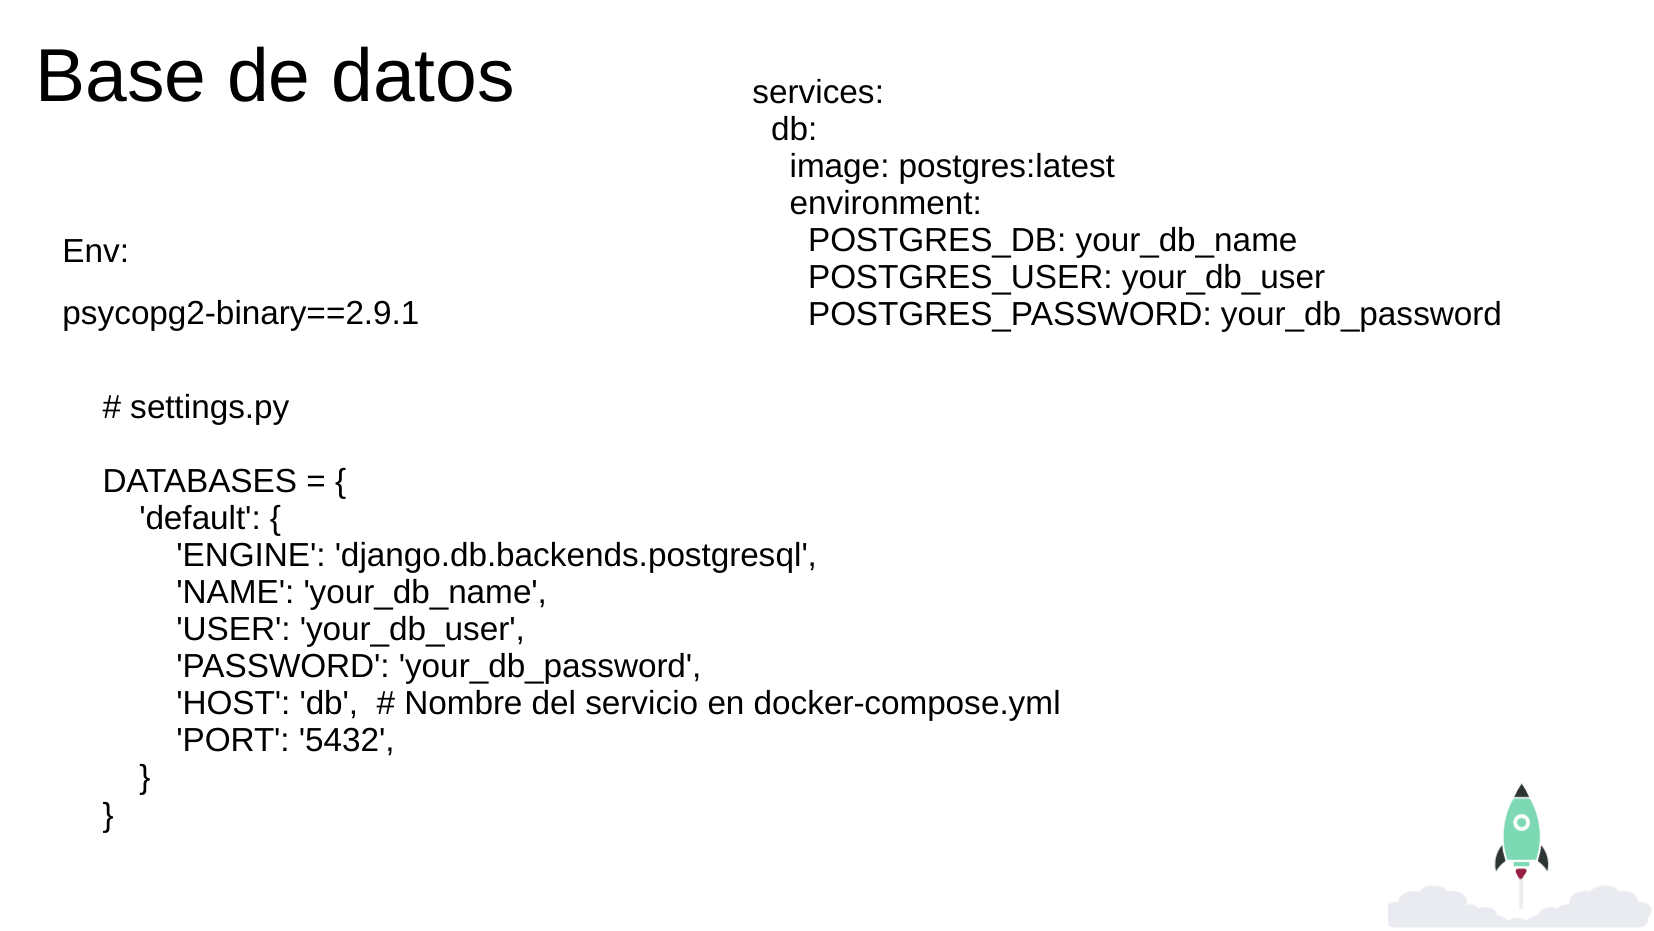

Base de datos
services:
 db:
 image: postgres:latest
 environment:
 POSTGRES_DB: your_db_name
 POSTGRES_USER: your_db_user
 POSTGRES_PASSWORD: your_db_password
Env:
psycopg2-binary==2.9.1
# settings.py
DATABASES = {
 'default': {
 'ENGINE': 'django.db.backends.postgresql',
 'NAME': 'your_db_name',
 'USER': 'your_db_user',
 'PASSWORD': 'your_db_password',
 'HOST': 'db', # Nombre del servicio en docker-compose.yml
 'PORT': '5432',
 }
}